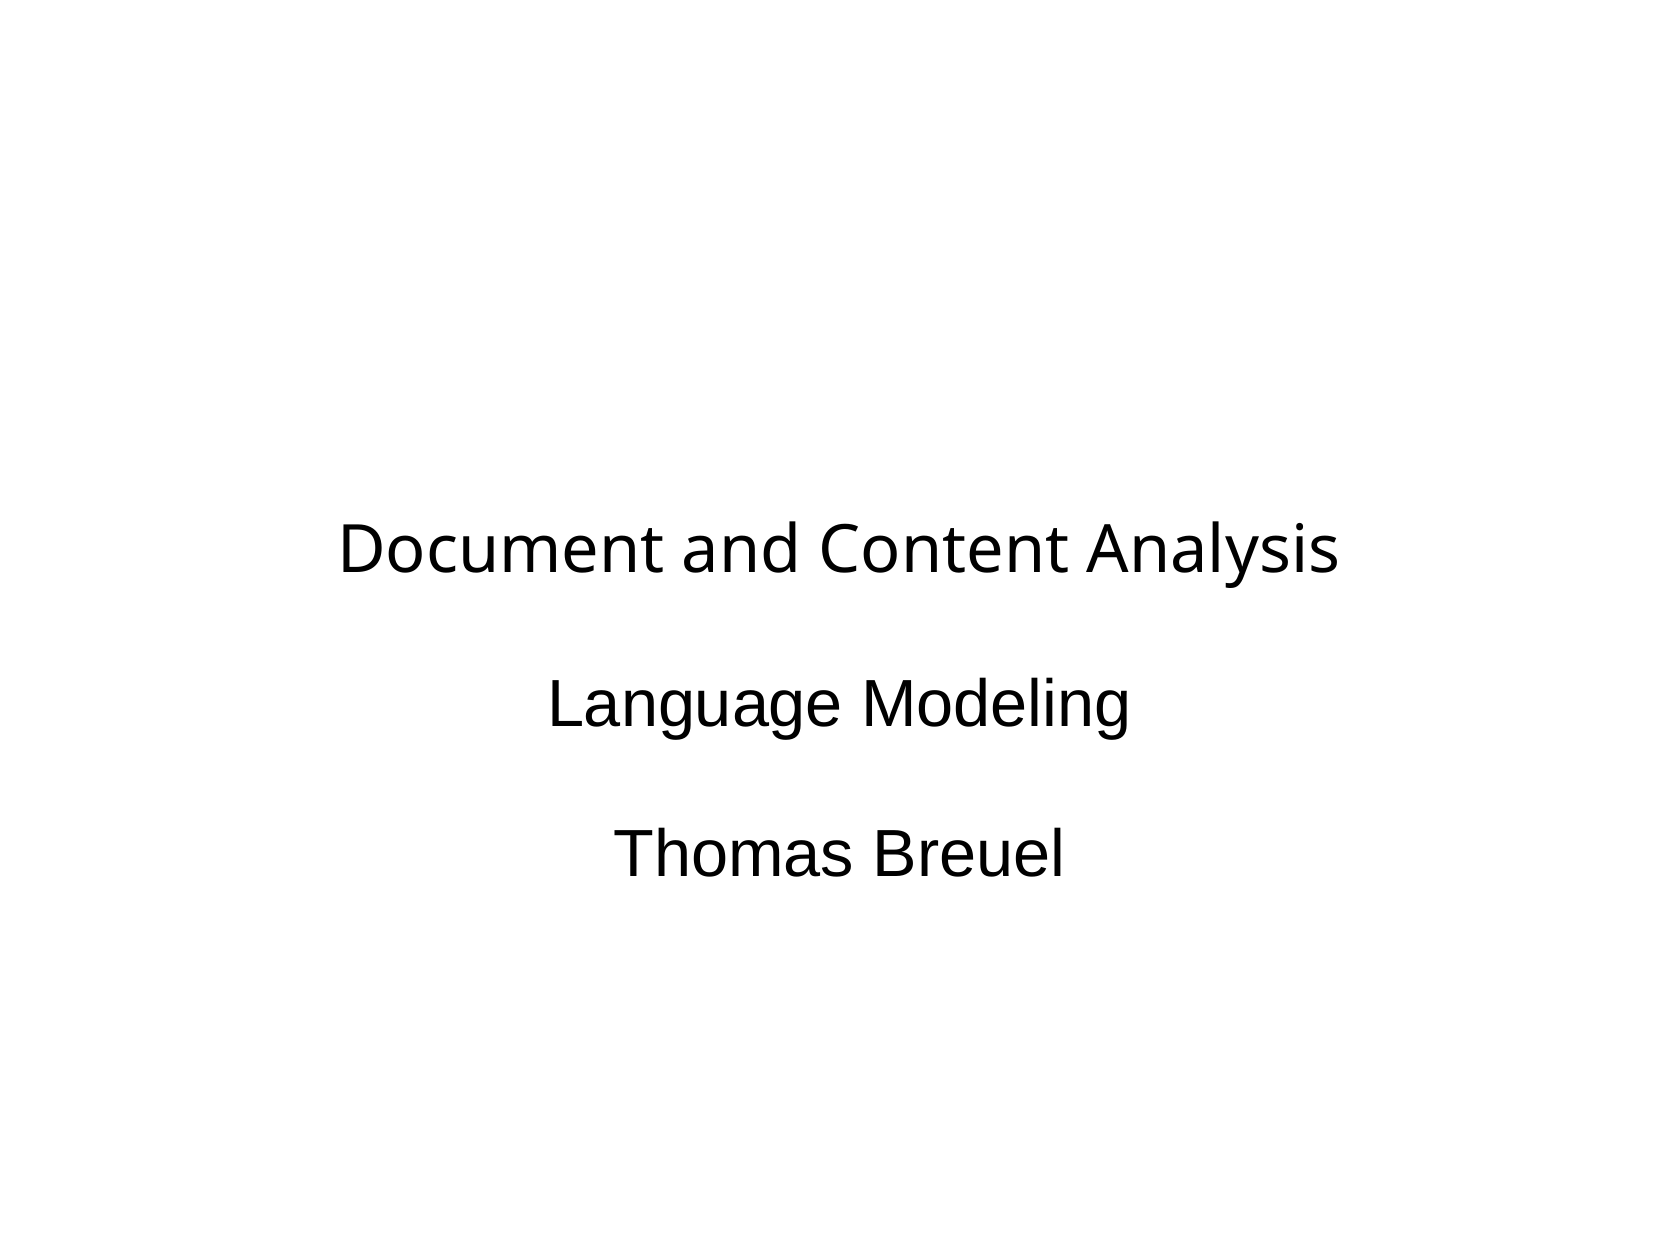

#
Document and Content Analysis
Language Modeling
Thomas Breuel